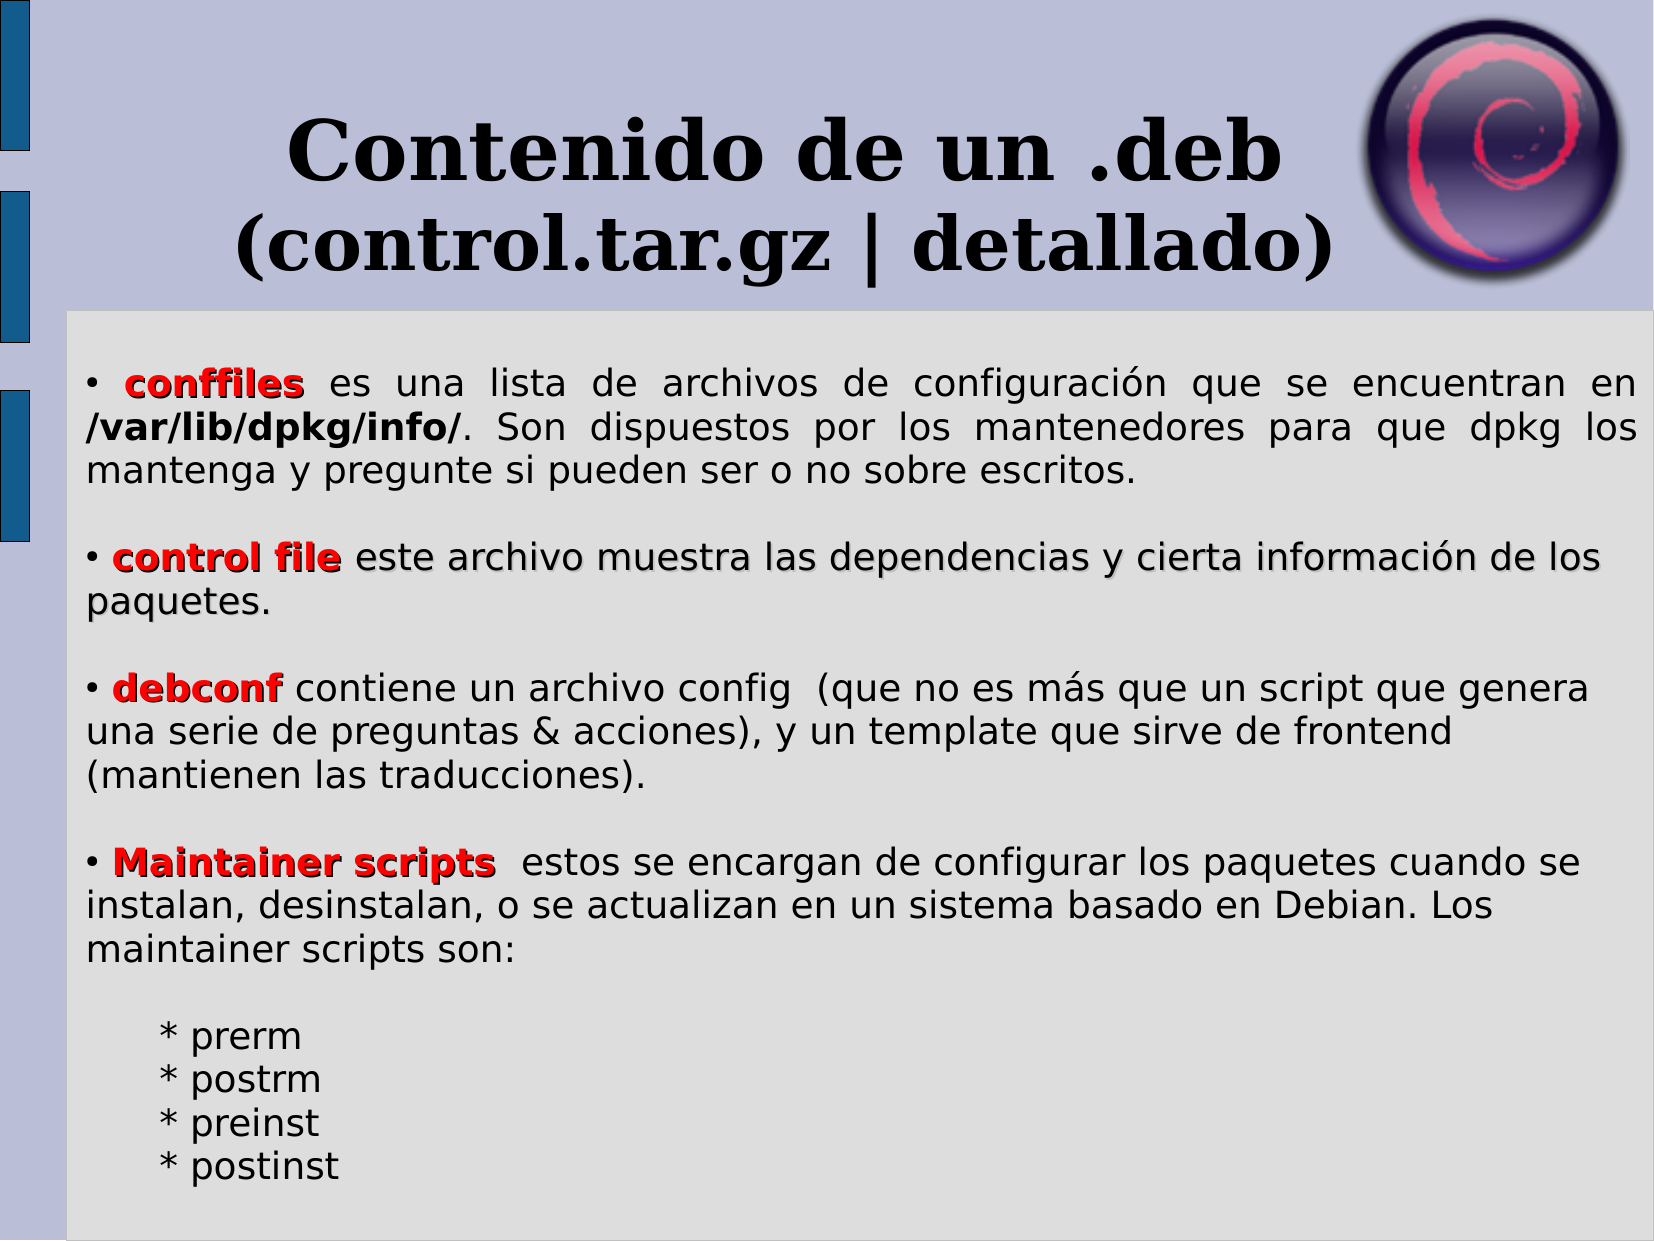

Contenido de un .deb
(control.tar.gz | detallado)
 conffiles es una lista de archivos de configuración que se encuentran en /var/lib/dpkg/info/. Son dispuestos por los mantenedores para que dpkg los mantenga y pregunte si pueden ser o no sobre escritos.
 control file este archivo muestra las dependencias y cierta información de los paquetes.
 debconf contiene un archivo config (que no es más que un script que genera una serie de preguntas & acciones), y un template que sirve de frontend (mantienen las traducciones).
 Maintainer scripts estos se encargan de configurar los paquetes cuando se instalan, desinstalan, o se actualizan en un sistema basado en Debian. Los maintainer scripts son:
	* prerm
	* postrm
	* preinst
	* postinst